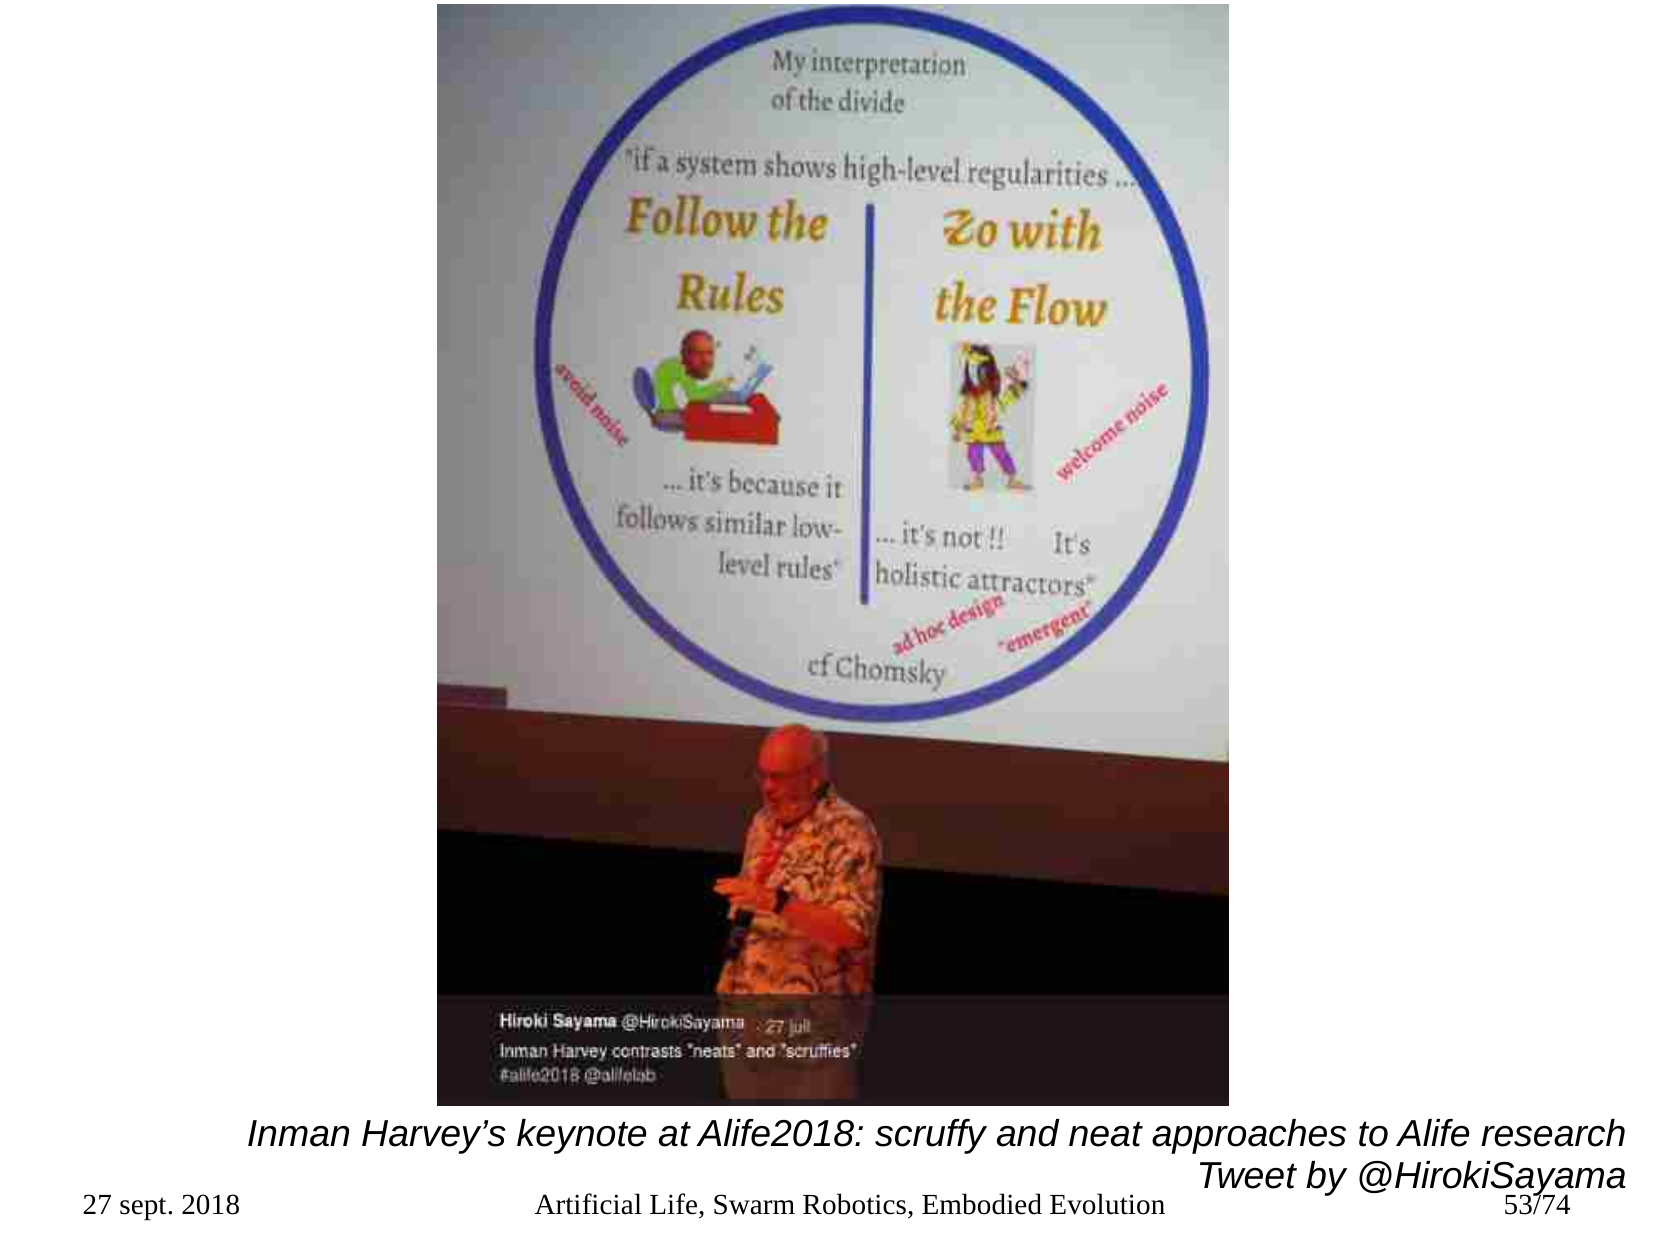

Inman Harvey’s keynote at Alife2018: scruffy and neat approaches to Alife research
Tweet by @HirokiSayama
27 sept. 2018
Artificial Life, Swarm Robotics, Embodied Evolution
53